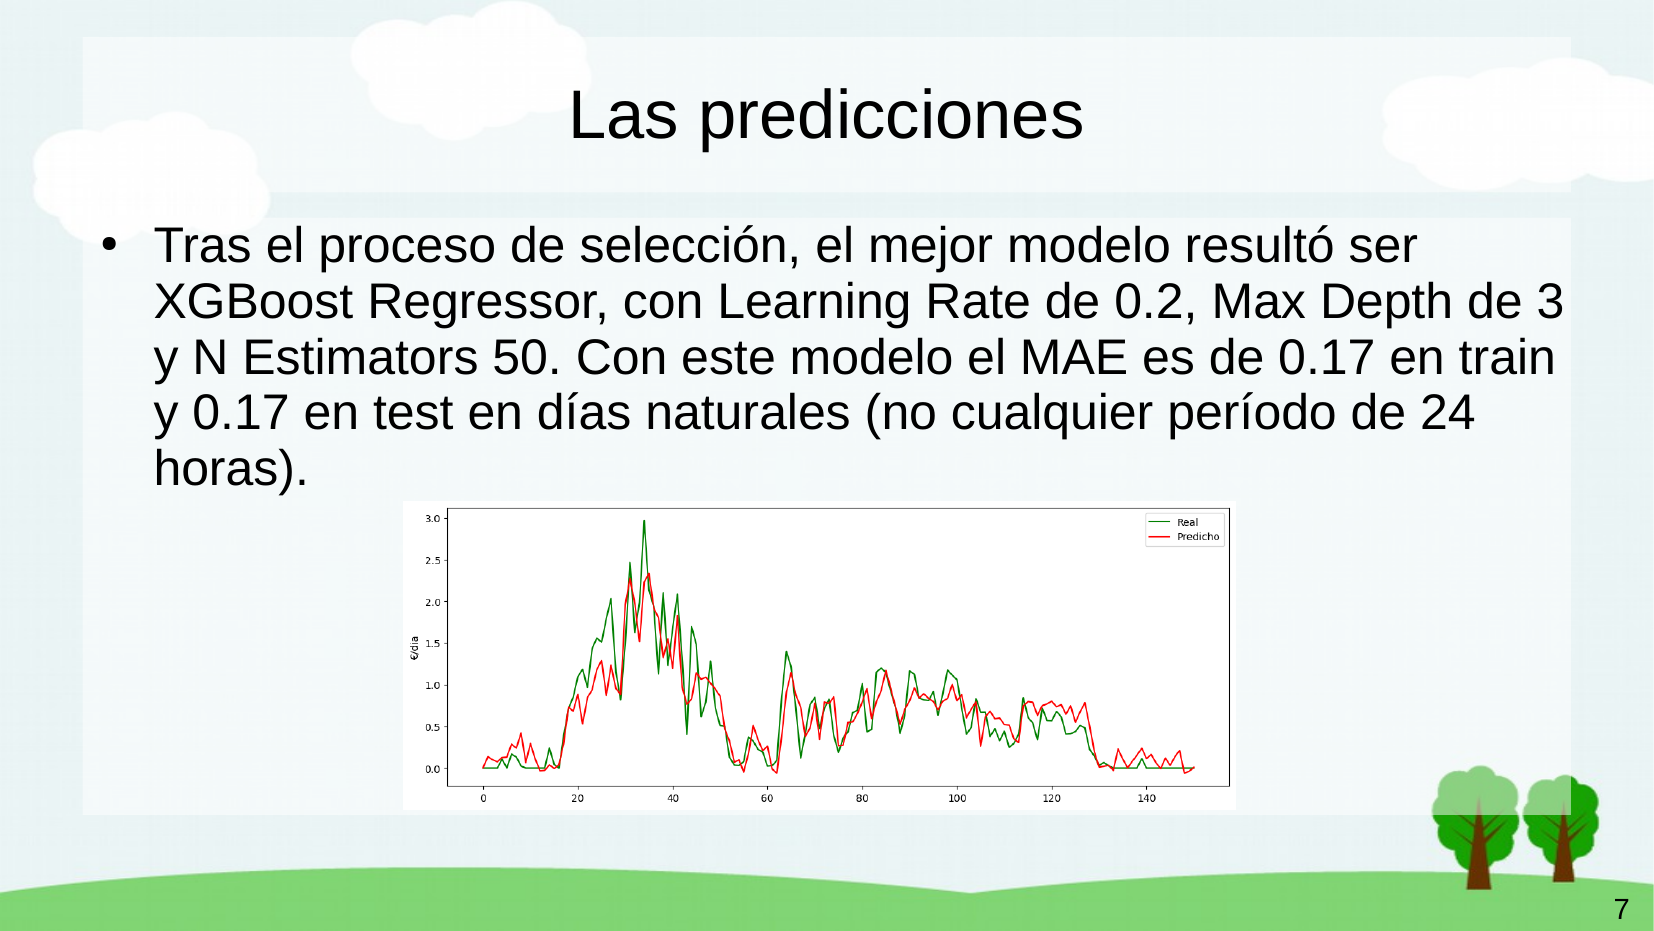

# Las predicciones
Tras el proceso de selección, el mejor modelo resultó ser XGBoost Regressor, con Learning Rate de 0.2, Max Depth de 3 y N Estimators 50. Con este modelo el MAE es de 0.17 en train y 0.17 en test en días naturales (no cualquier período de 24 horas).
7